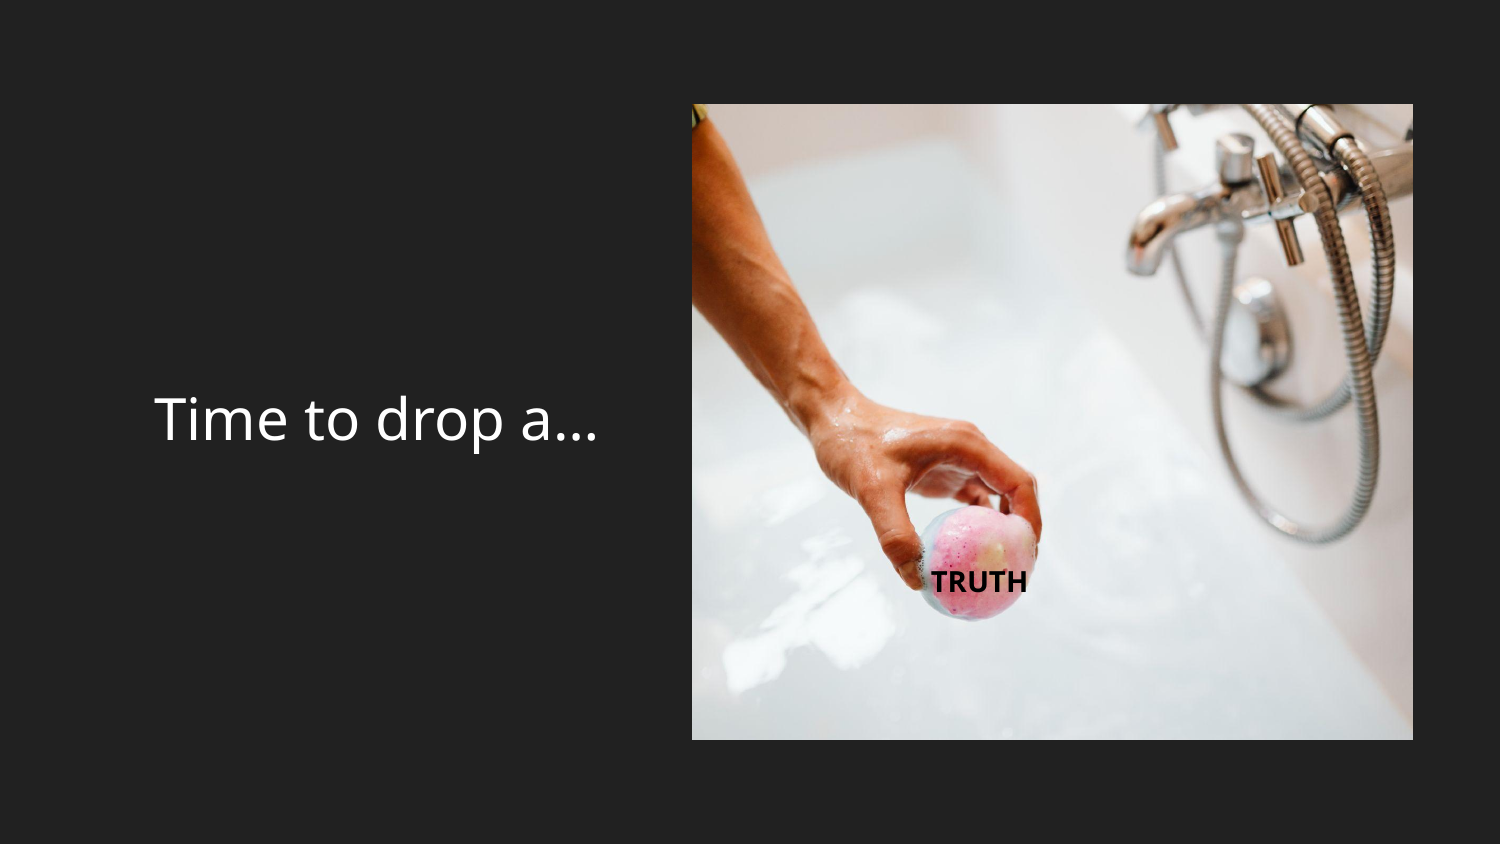

# Time to drop a…
TRUTH
Photo by Karolina Grabowska
@LeonAdato